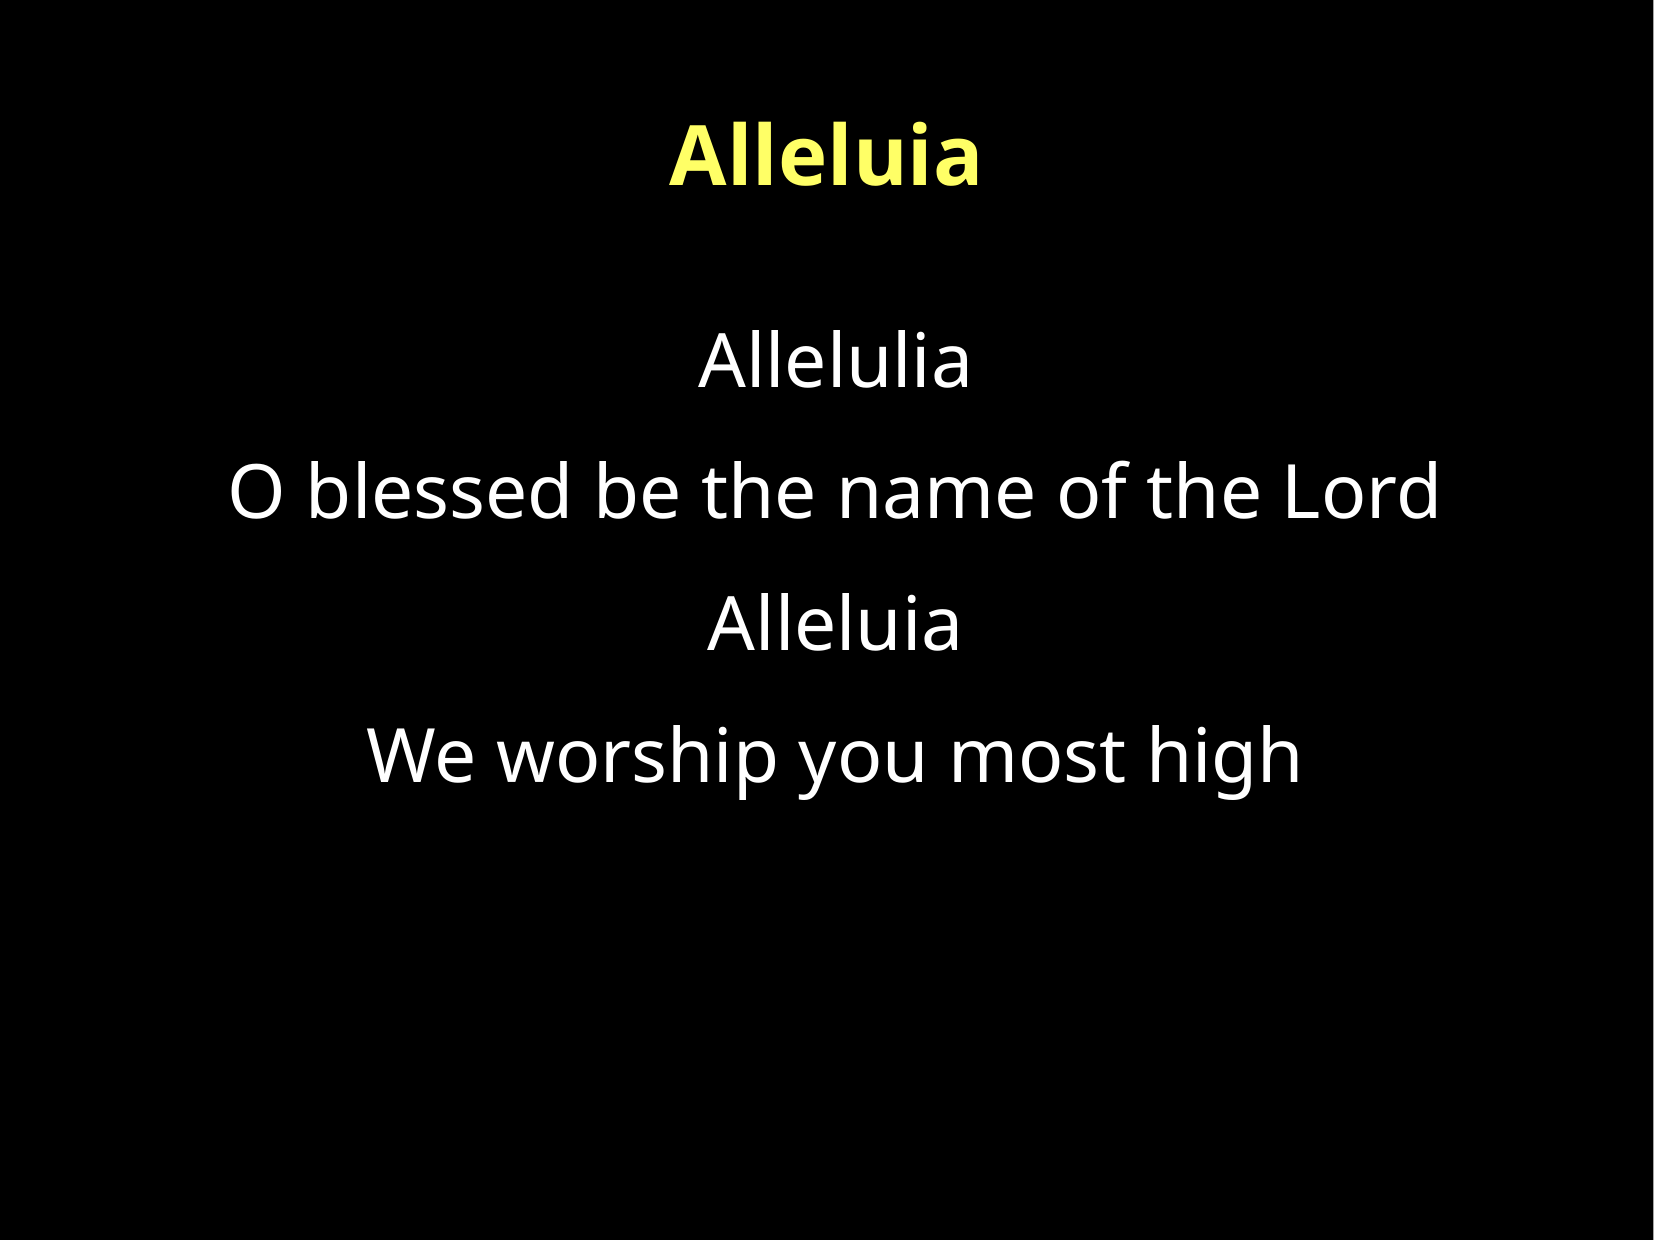

# Alleluia
Allelulia
O blessed be the name of the Lord
Alleluia
We worship you most high